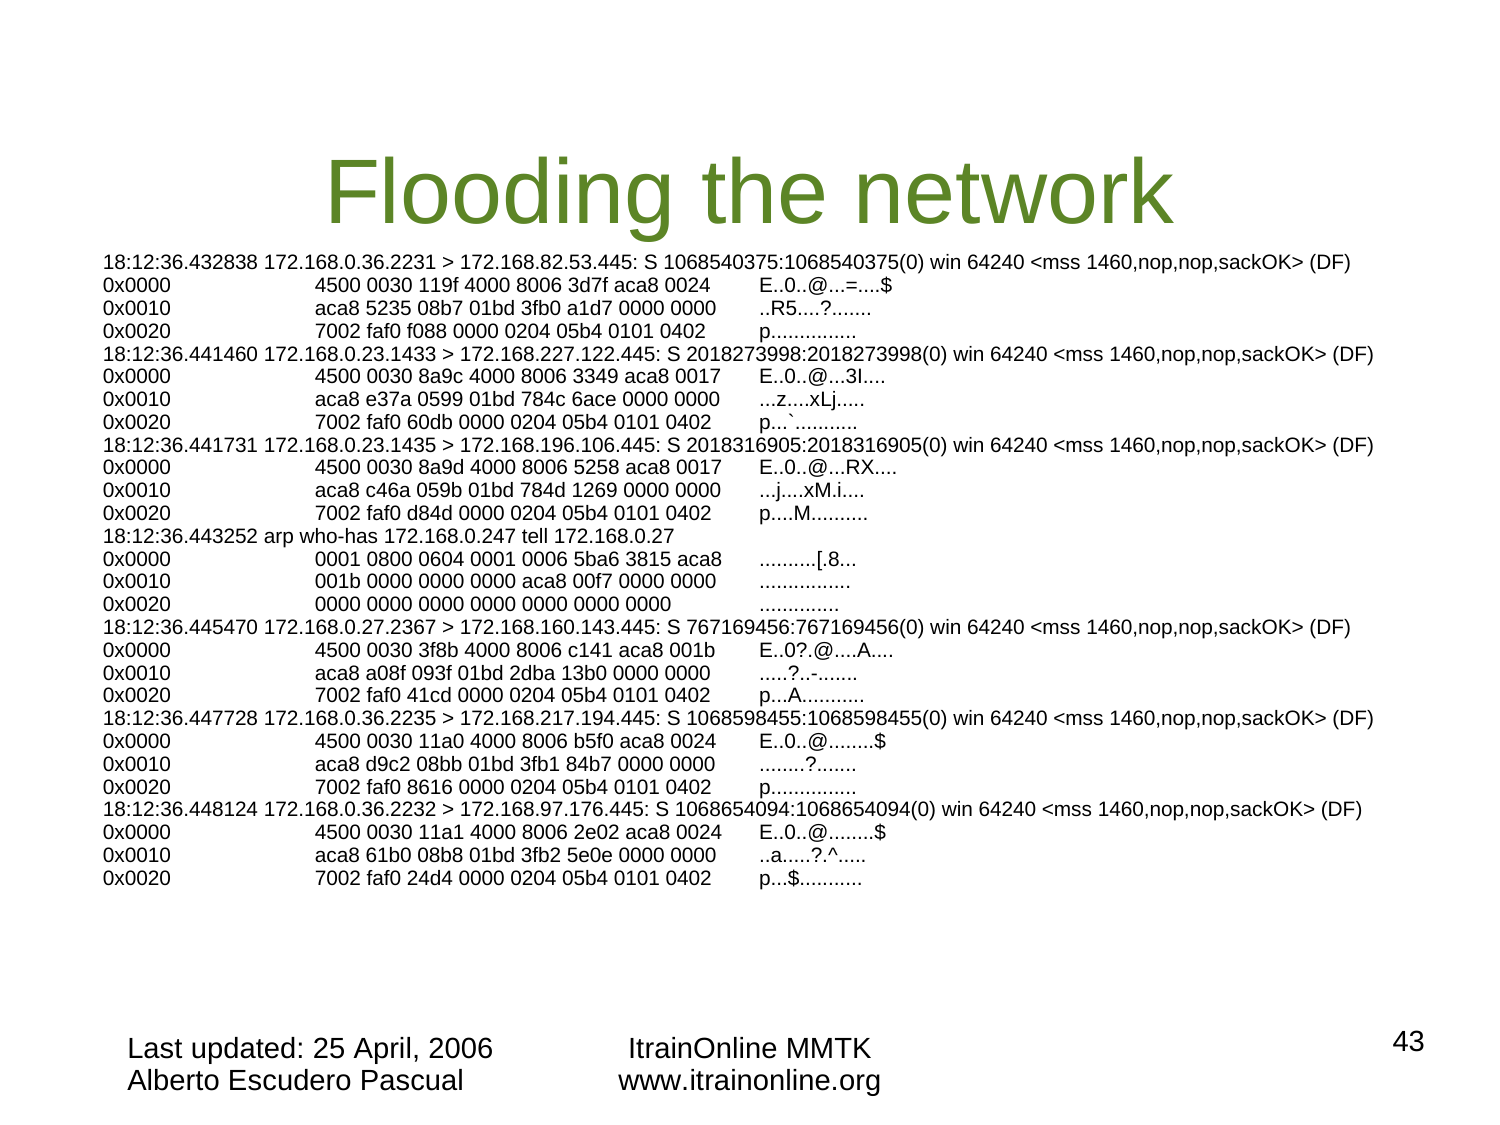

Flooding the network
18:12:36.432838 172.168.0.36.2231 > 172.168.82.53.445: S 1068540375:1068540375(0) win 64240 <mss 1460,nop,nop,sackOK> (DF)
0x0000	 4500 0030 119f 4000 8006 3d7f aca8 0024	E..0..@...=....$
0x0010	 aca8 5235 08b7 01bd 3fb0 a1d7 0000 0000	..R5....?.......
0x0020	 7002 faf0 f088 0000 0204 05b4 0101 0402	p...............
18:12:36.441460 172.168.0.23.1433 > 172.168.227.122.445: S 2018273998:2018273998(0) win 64240 <mss 1460,nop,nop,sackOK> (DF)
0x0000	 4500 0030 8a9c 4000 8006 3349 aca8 0017	E..0..@...3I....
0x0010	 aca8 e37a 0599 01bd 784c 6ace 0000 0000	...z....xLj.....
0x0020	 7002 faf0 60db 0000 0204 05b4 0101 0402	p...`...........
18:12:36.441731 172.168.0.23.1435 > 172.168.196.106.445: S 2018316905:2018316905(0) win 64240 <mss 1460,nop,nop,sackOK> (DF)
0x0000	 4500 0030 8a9d 4000 8006 5258 aca8 0017	E..0..@...RX....
0x0010	 aca8 c46a 059b 01bd 784d 1269 0000 0000	...j....xM.i....
0x0020	 7002 faf0 d84d 0000 0204 05b4 0101 0402	p....M..........
18:12:36.443252 arp who-has 172.168.0.247 tell 172.168.0.27
0x0000	 0001 0800 0604 0001 0006 5ba6 3815 aca8	..........[.8...
0x0010	 001b 0000 0000 0000 aca8 00f7 0000 0000	................
0x0020	 0000 0000 0000 0000 0000 0000 0000 	..............
18:12:36.445470 172.168.0.27.2367 > 172.168.160.143.445: S 767169456:767169456(0) win 64240 <mss 1460,nop,nop,sackOK> (DF)
0x0000	 4500 0030 3f8b 4000 8006 c141 aca8 001b	E..0?.@....A....
0x0010	 aca8 a08f 093f 01bd 2dba 13b0 0000 0000	.....?..-.......
0x0020	 7002 faf0 41cd 0000 0204 05b4 0101 0402	p...A...........
18:12:36.447728 172.168.0.36.2235 > 172.168.217.194.445: S 1068598455:1068598455(0) win 64240 <mss 1460,nop,nop,sackOK> (DF)
0x0000	 4500 0030 11a0 4000 8006 b5f0 aca8 0024	E..0..@........$
0x0010	 aca8 d9c2 08bb 01bd 3fb1 84b7 0000 0000	........?.......
0x0020	 7002 faf0 8616 0000 0204 05b4 0101 0402	p...............
18:12:36.448124 172.168.0.36.2232 > 172.168.97.176.445: S 1068654094:1068654094(0) win 64240 <mss 1460,nop,nop,sackOK> (DF)
0x0000	 4500 0030 11a1 4000 8006 2e02 aca8 0024	E..0..@........$
0x0010	 aca8 61b0 08b8 01bd 3fb2 5e0e 0000 0000	..a.....?.^.....
0x0020	 7002 faf0 24d4 0000 0204 05b4 0101 0402	p...$...........
43